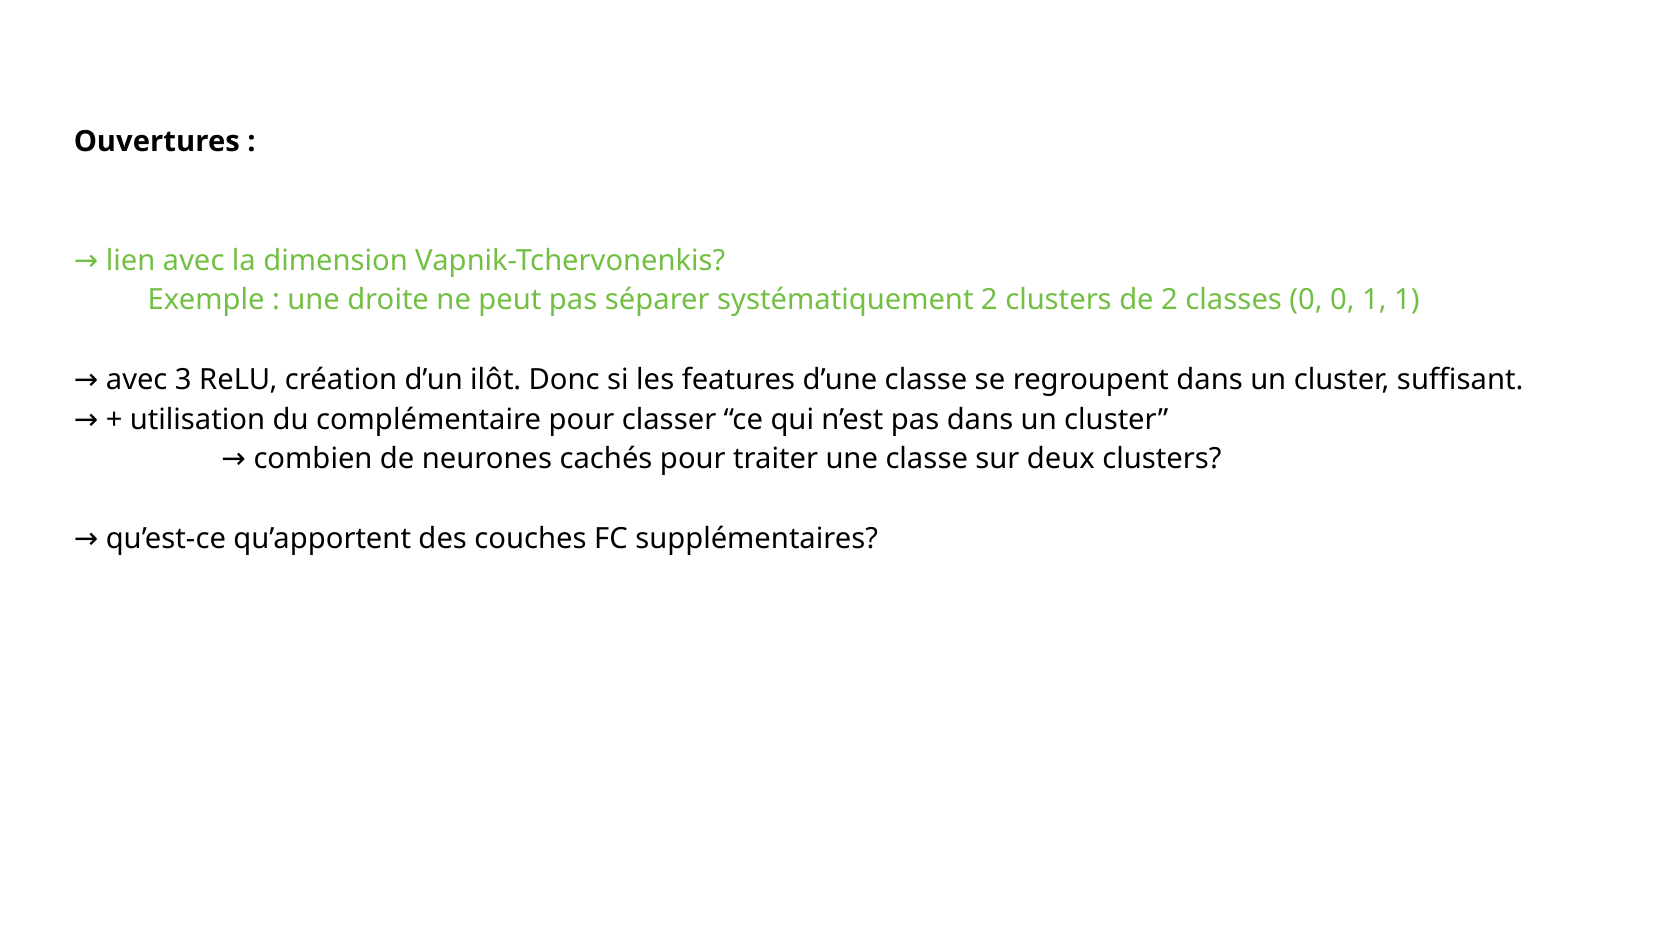

Ouvertures :
→ lien avec la dimension Vapnik-Tchervonenkis?
	Exemple : une droite ne peut pas séparer systématiquement 2 clusters de 2 classes (0, 0, 1, 1)
→ avec 3 ReLU, création d’un ilôt. Donc si les features d’une classe se regroupent dans un cluster, suffisant.
→ + utilisation du complémentaire pour classer “ce qui n’est pas dans un cluster”
		→ combien de neurones cachés pour traiter une classe sur deux clusters?
→ qu’est-ce qu’apportent des couches FC supplémentaires?